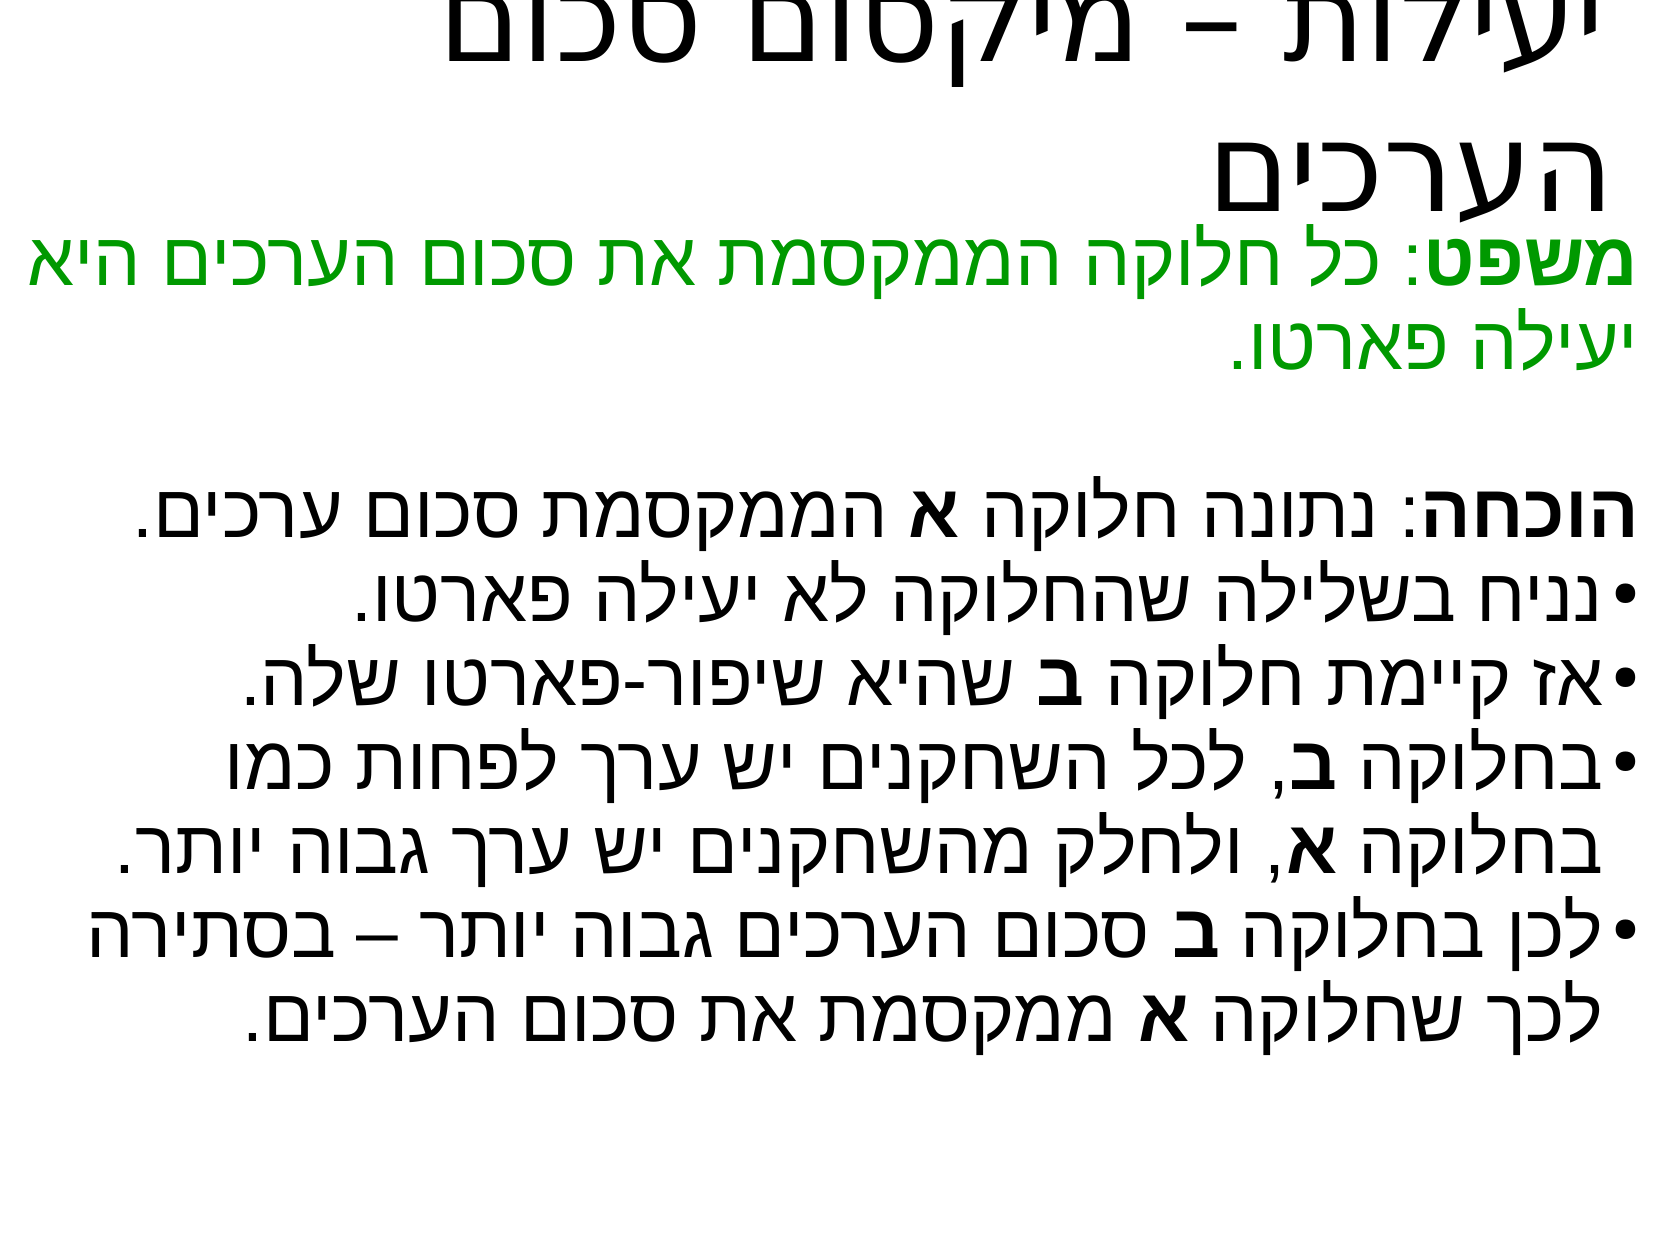

# יעילות – מיקסום סכום הערכים
משפט: כל חלוקה הממקסמת את סכום הערכים היא יעילה פארטו.
הוכחה: נתונה חלוקה א הממקסמת סכום ערכים.
נניח בשלילה שהחלוקה לא יעילה פארטו.
אז קיימת חלוקה ב שהיא שיפור-פארטו שלה.
בחלוקה ב, לכל השחקנים יש ערך לפחות כמו בחלוקה א, ולחלק מהשחקנים יש ערך גבוה יותר.
לכן בחלוקה ב סכום הערכים גבוה יותר – בסתירה לכך שחלוקה א ממקסמת את סכום הערכים.